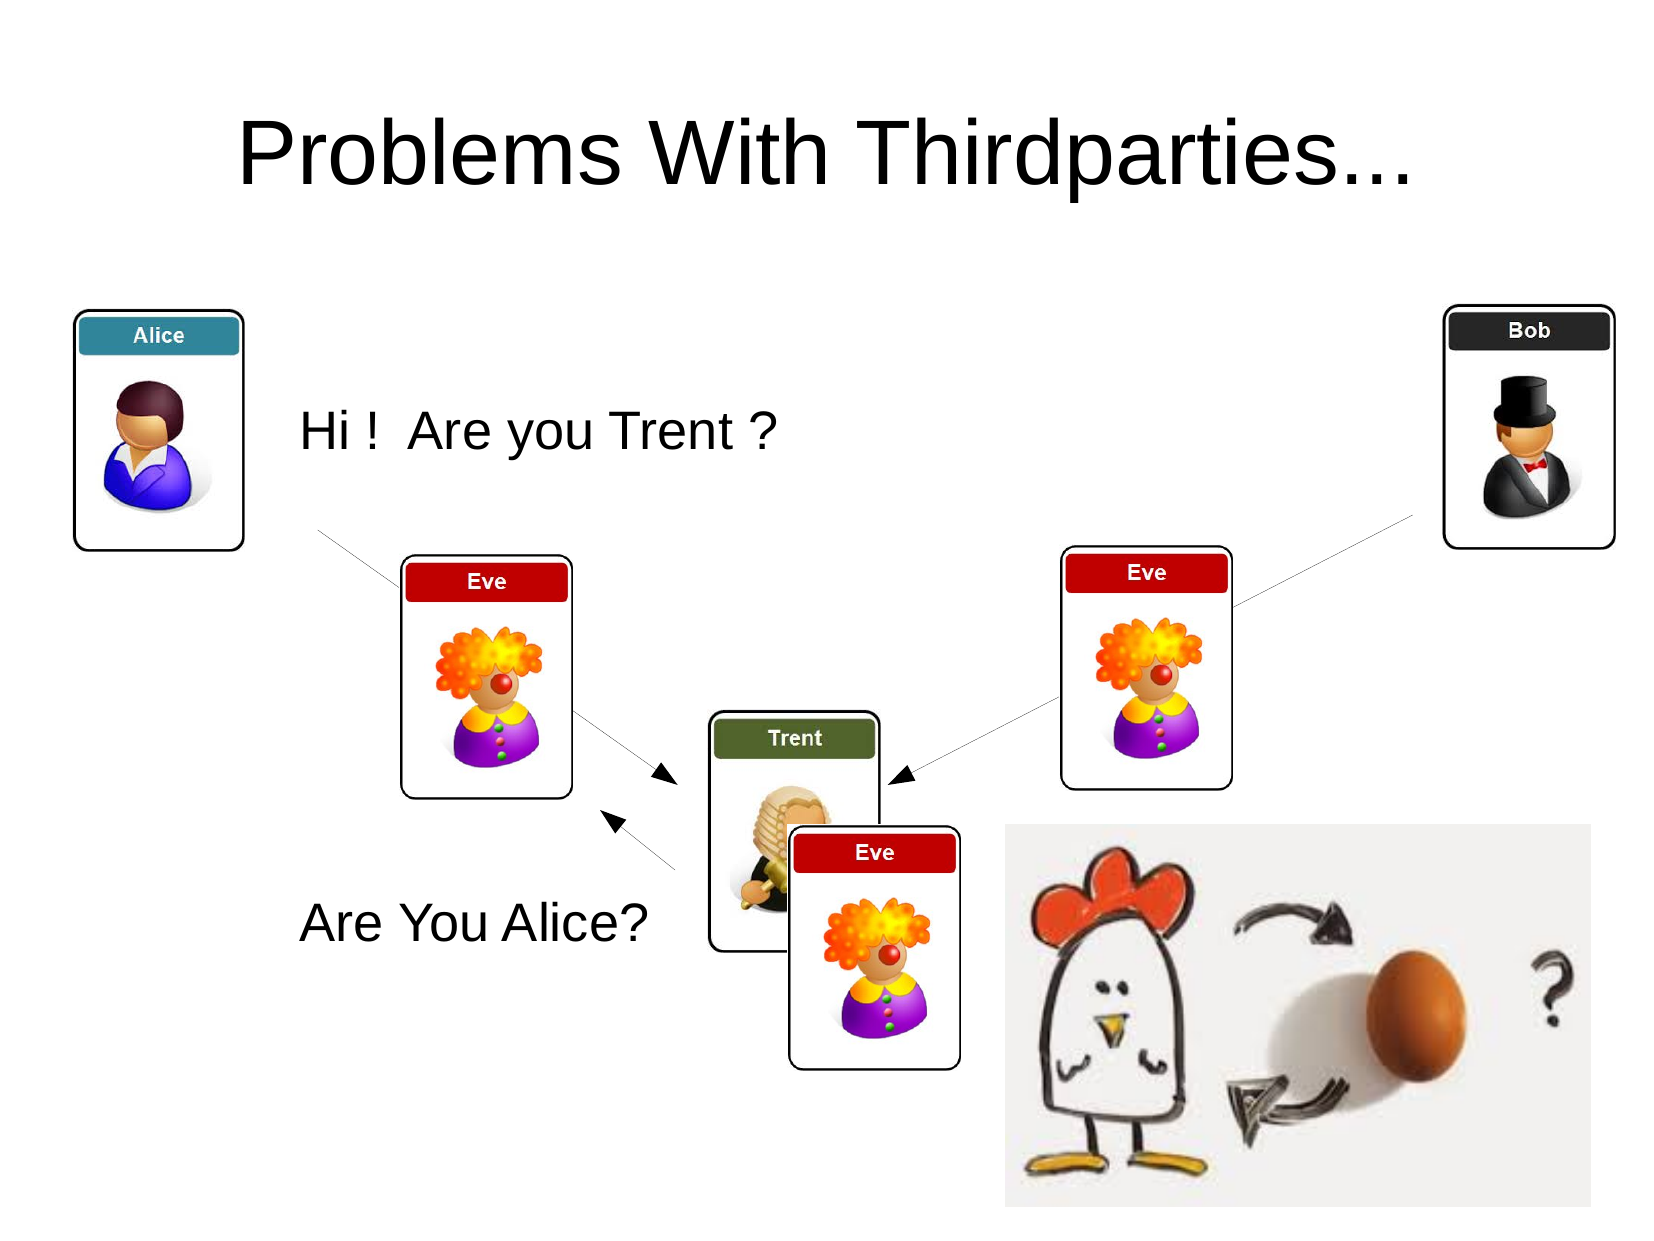

# Problems With Thirdparties...
Hi ! Are you Trent ?
Are You Alice?